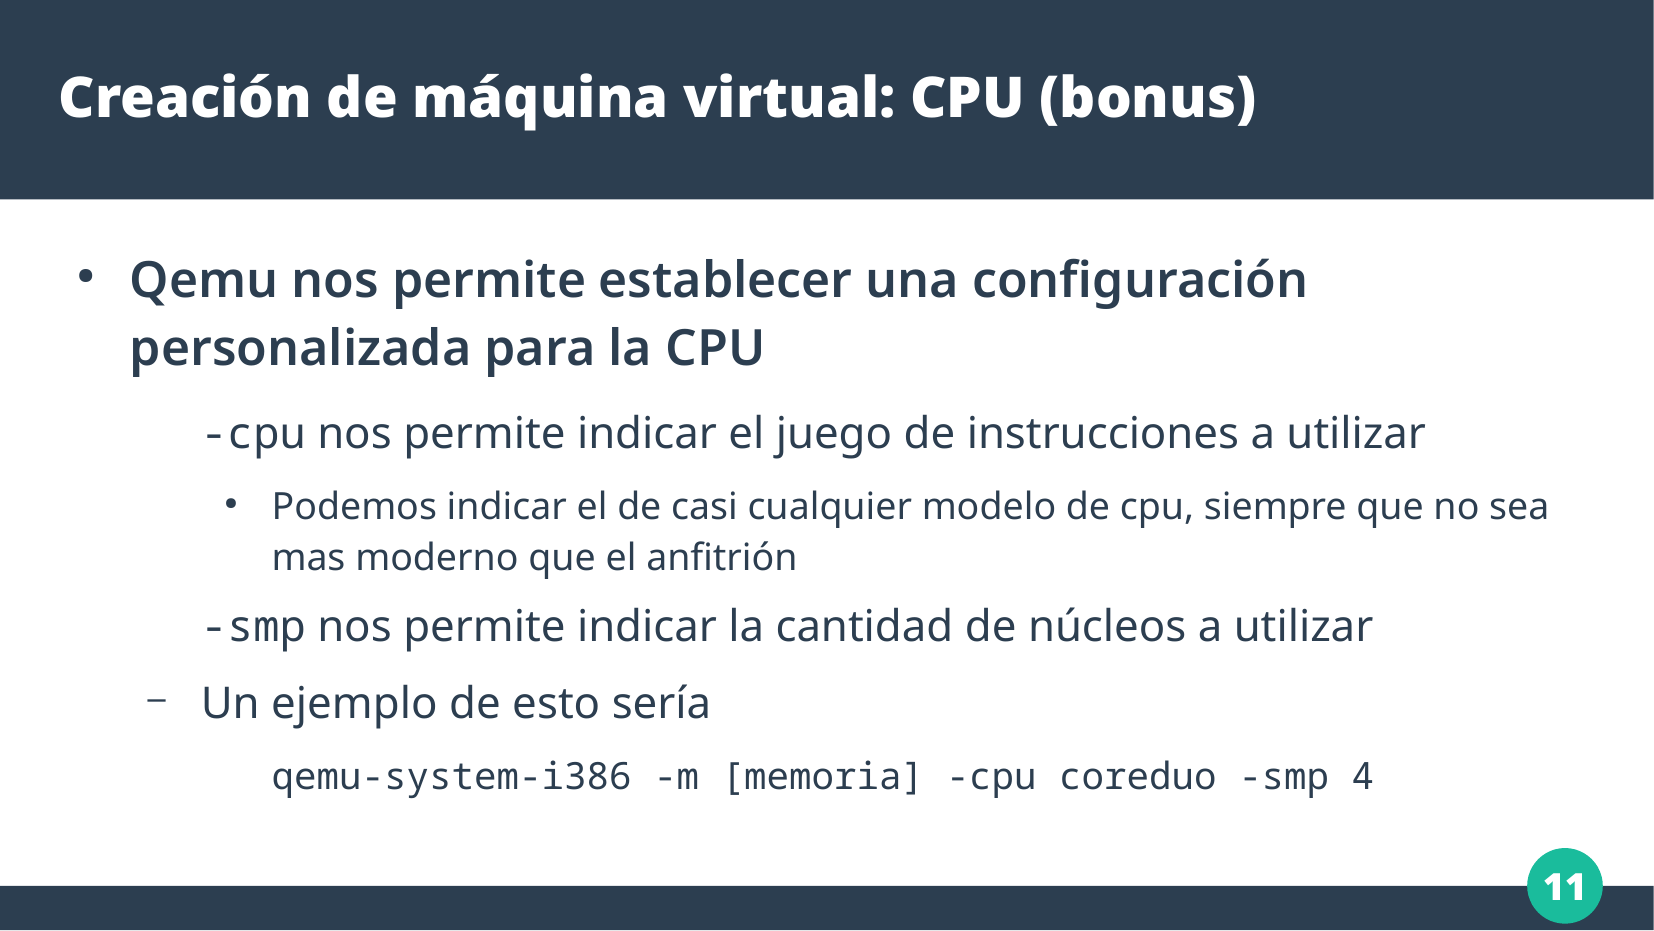

# Creación de máquina virtual: CPU (bonus)
Qemu nos permite establecer una configuración personalizada para la CPU
-cpu nos permite indicar el juego de instrucciones a utilizar
Podemos indicar el de casi cualquier modelo de cpu, siempre que no sea mas moderno que el anfitrión
-smp nos permite indicar la cantidad de núcleos a utilizar
Un ejemplo de esto sería
qemu-system-i386 -m [memoria] -cpu coreduo -smp 4